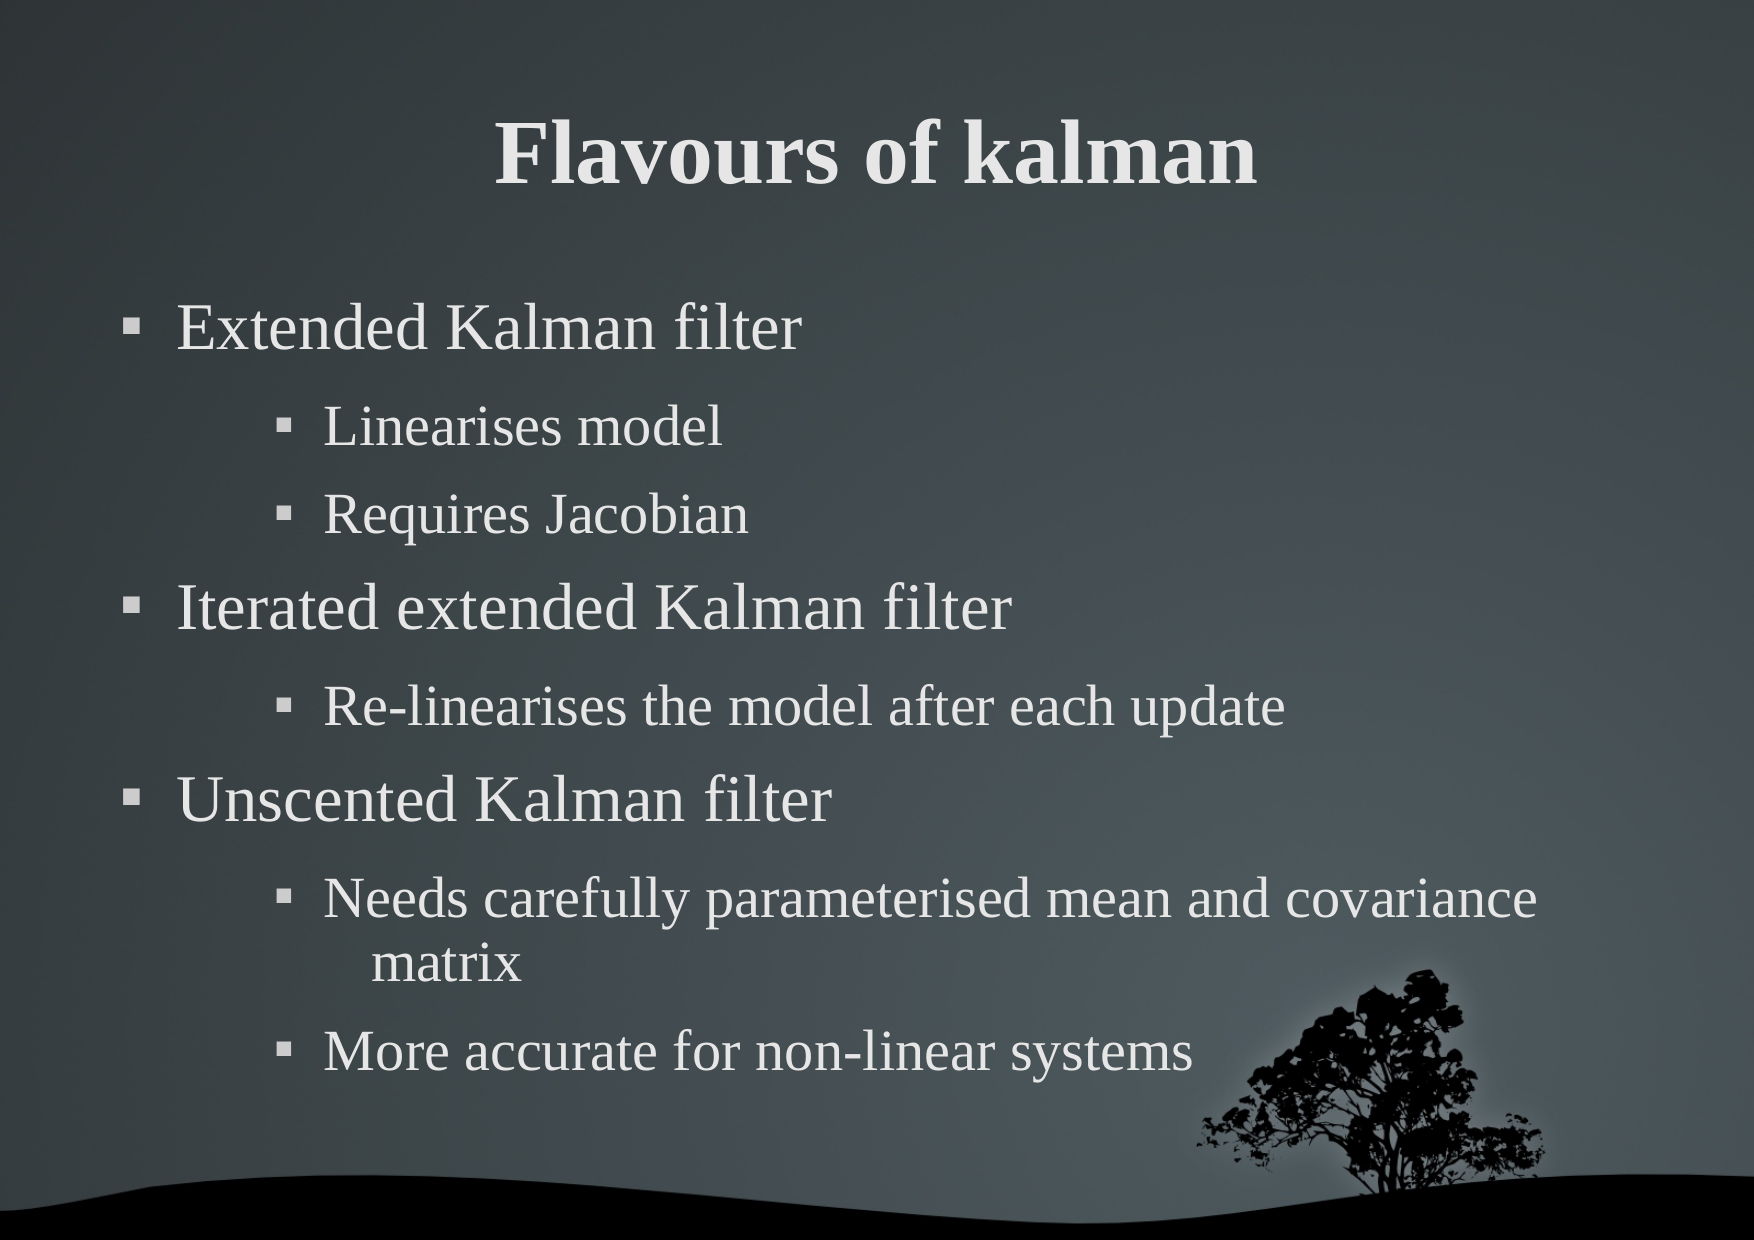

# Flavours of kalman
Extended Kalman filter
Linearises model
Requires Jacobian
Iterated extended Kalman filter
Re-linearises the model after each update
Unscented Kalman filter
Needs carefully parameterised mean and covariance matrix
More accurate for non-linear systems